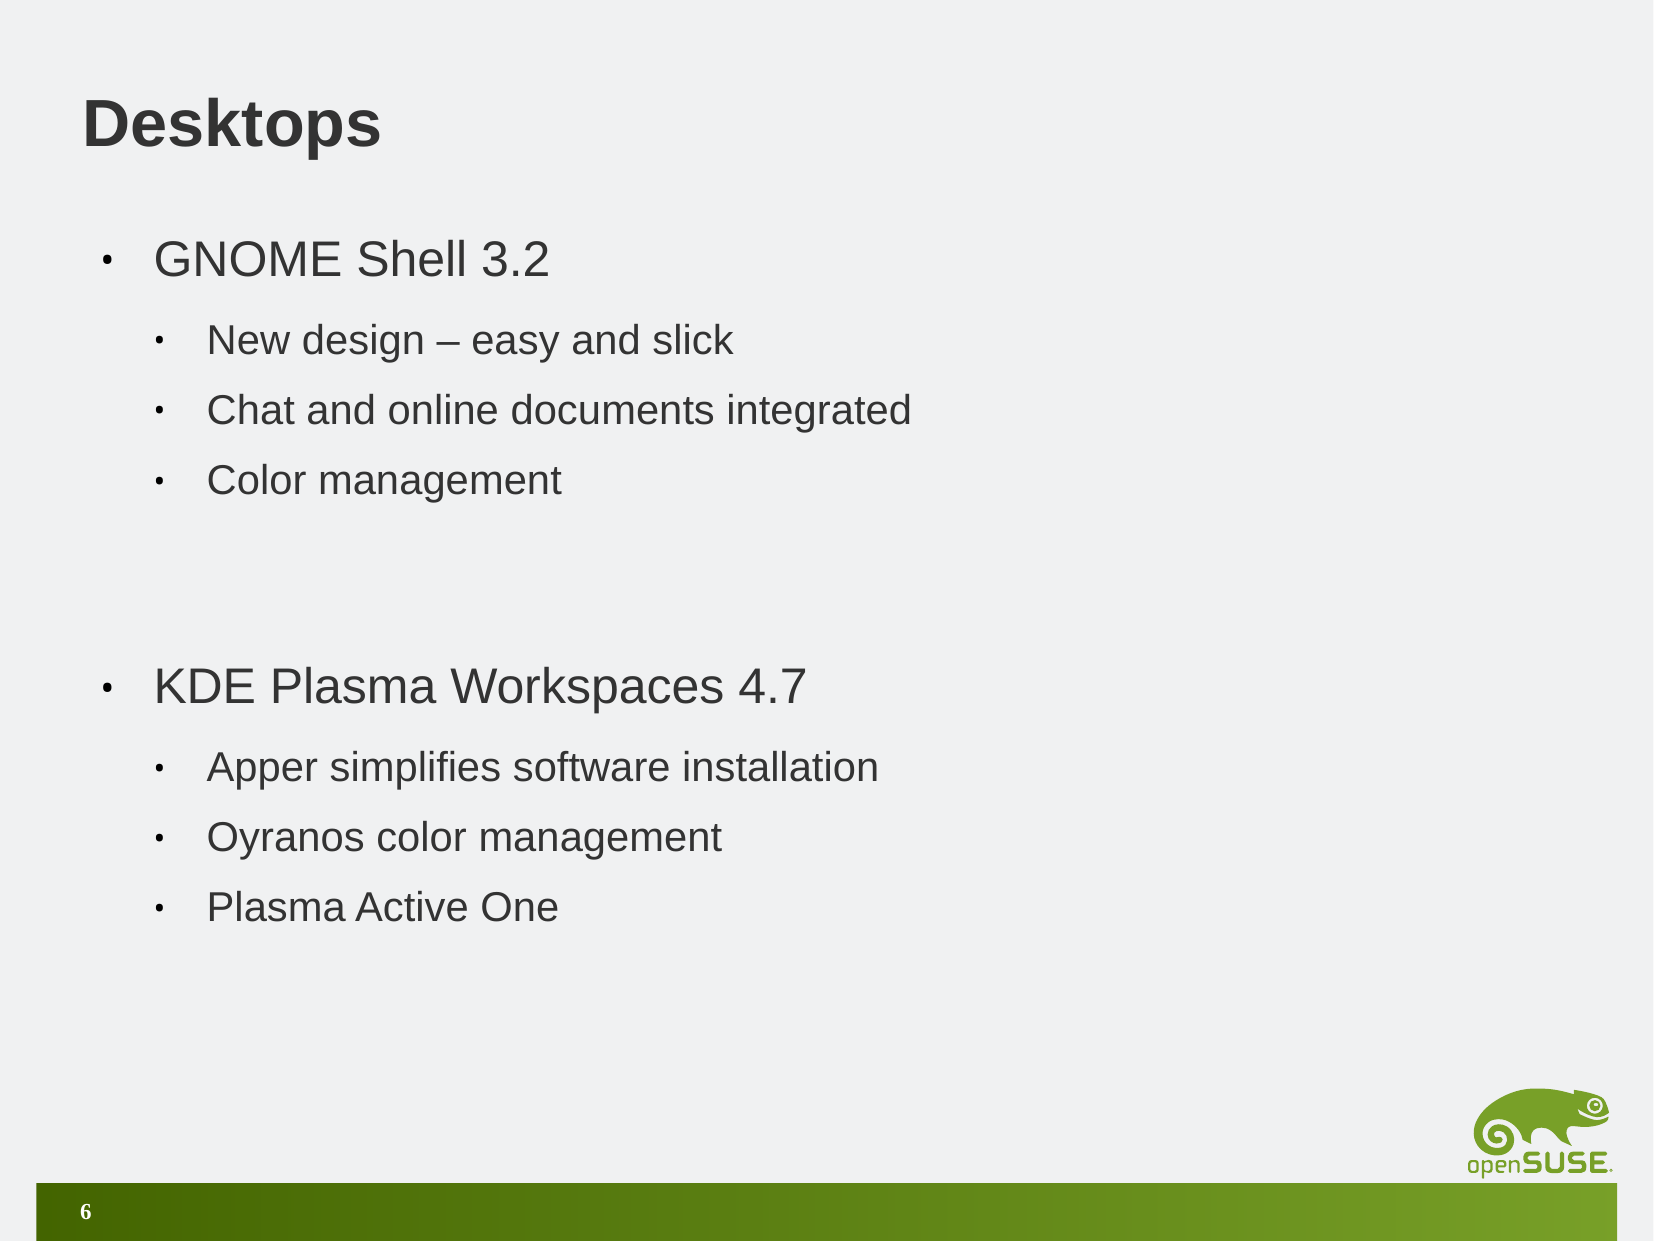

# Desktops
GNOME Shell 3.2
New design – easy and slick
Chat and online documents integrated
Color management
KDE Plasma Workspaces 4.7
Apper simplifies software installation
Oyranos color management
Plasma Active One
6